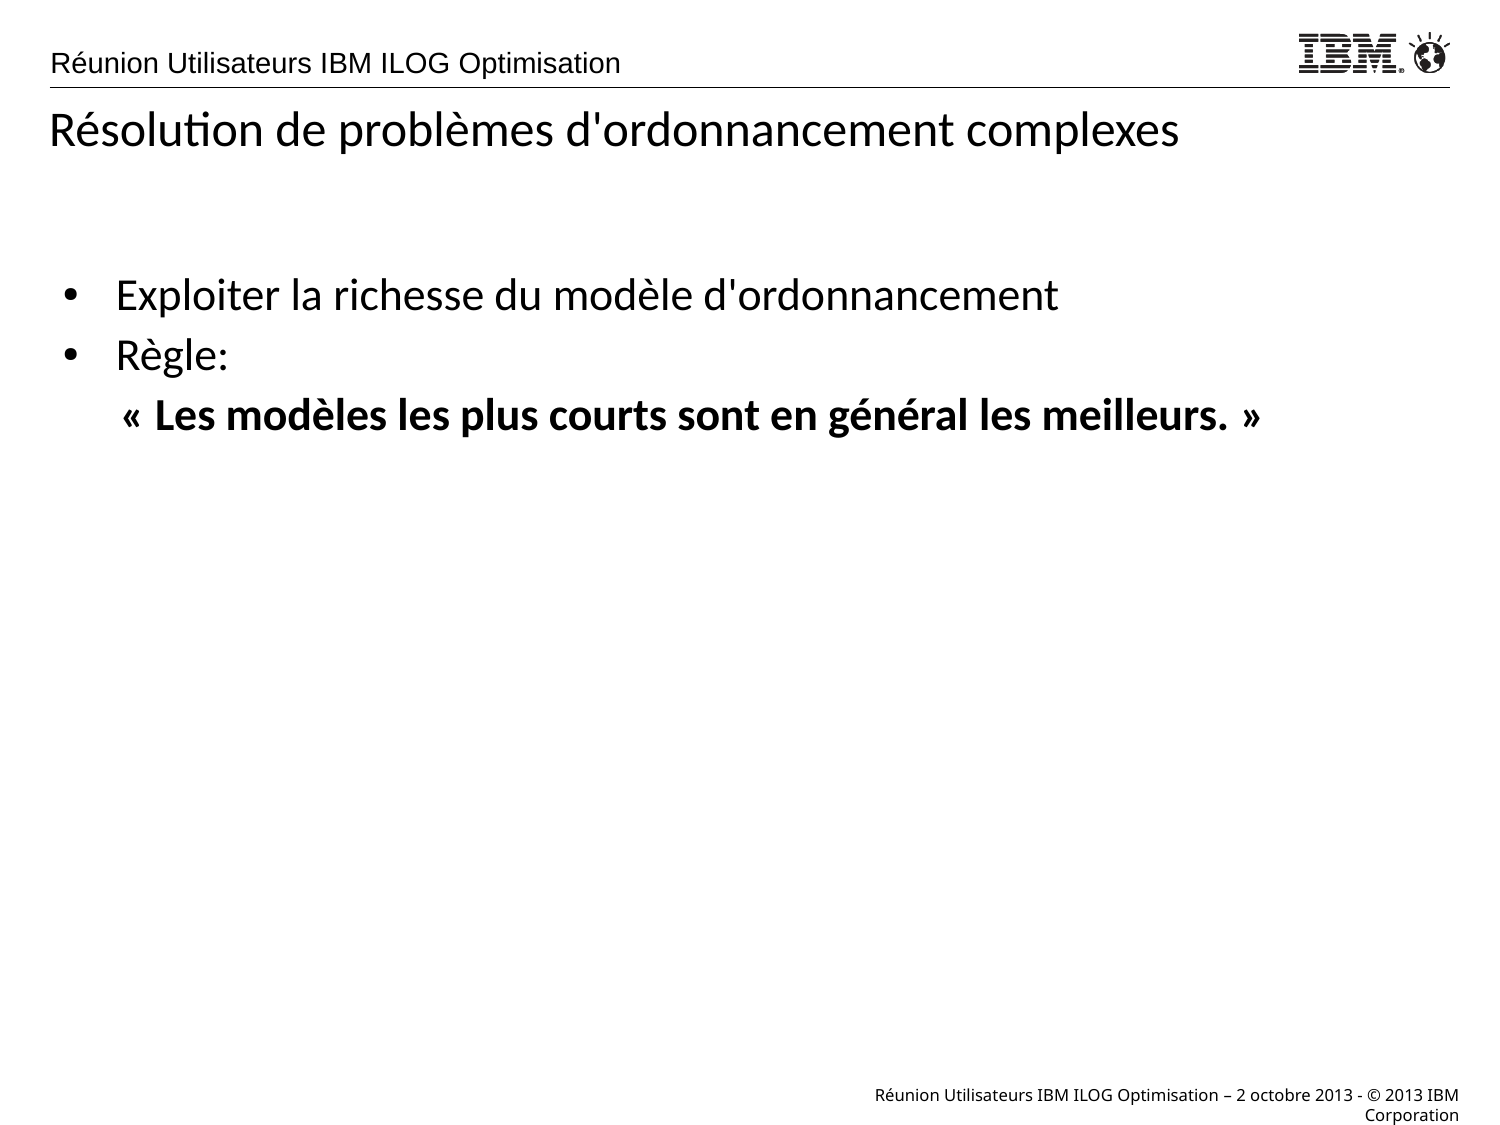

# Résolution de problèmes d'ordonnancement complexes
Exploiter la richesse du modèle d'ordonnancement
Règle:
	« Les modèles les plus courts sont en général les meilleurs. »